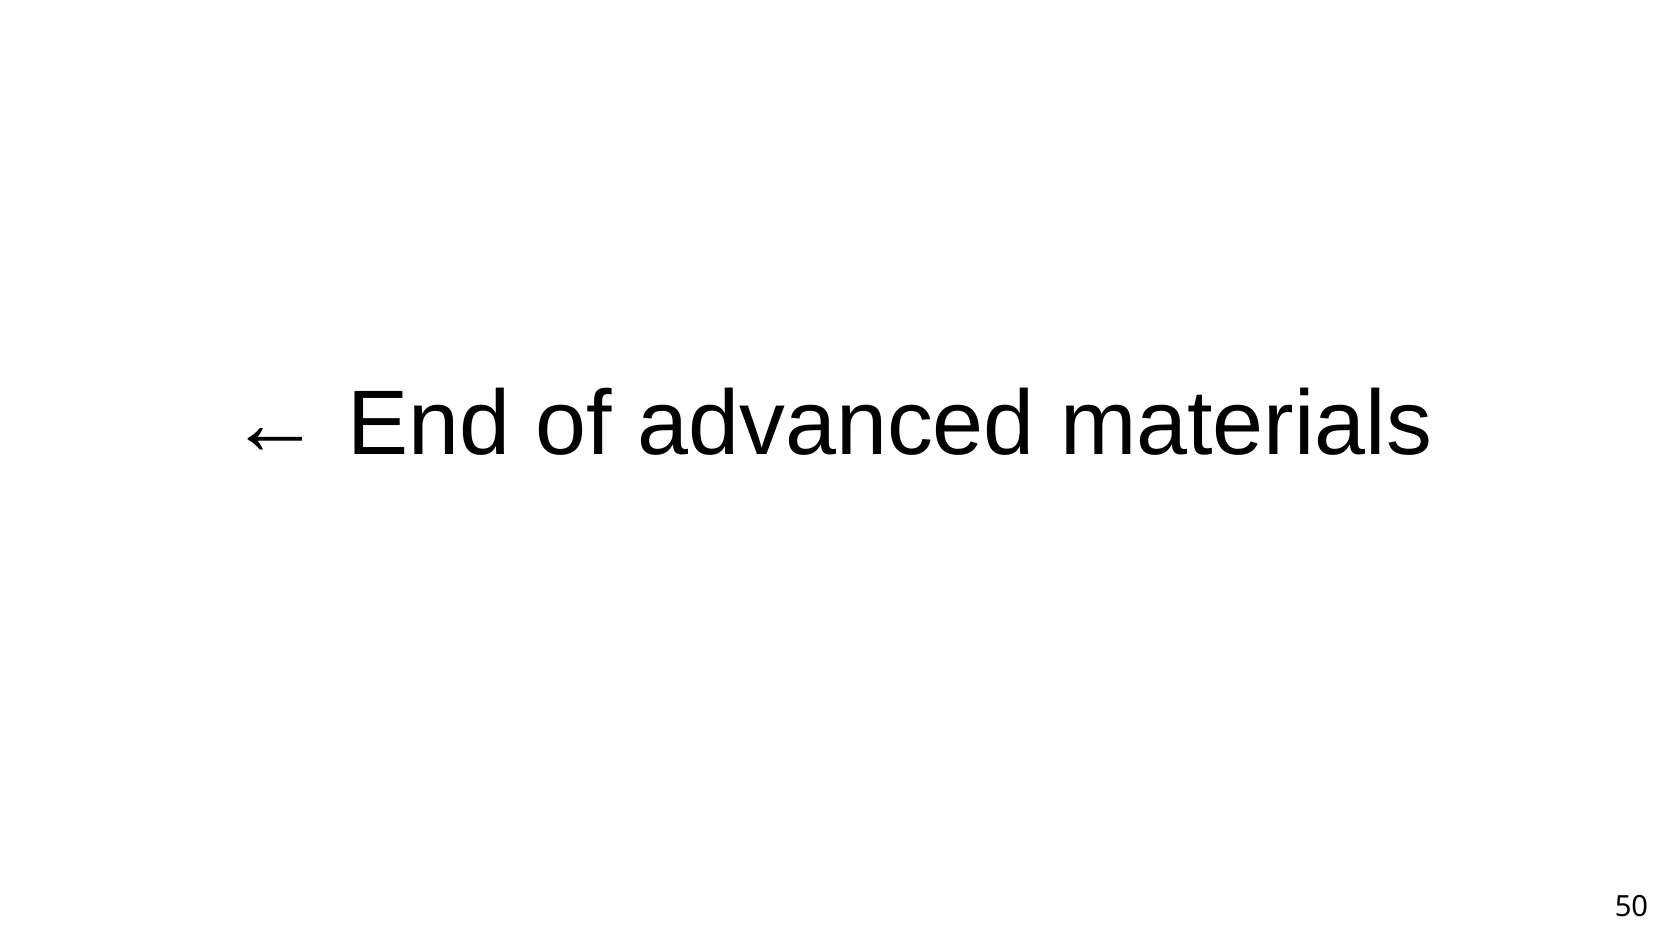

# ← End of advanced materials
50